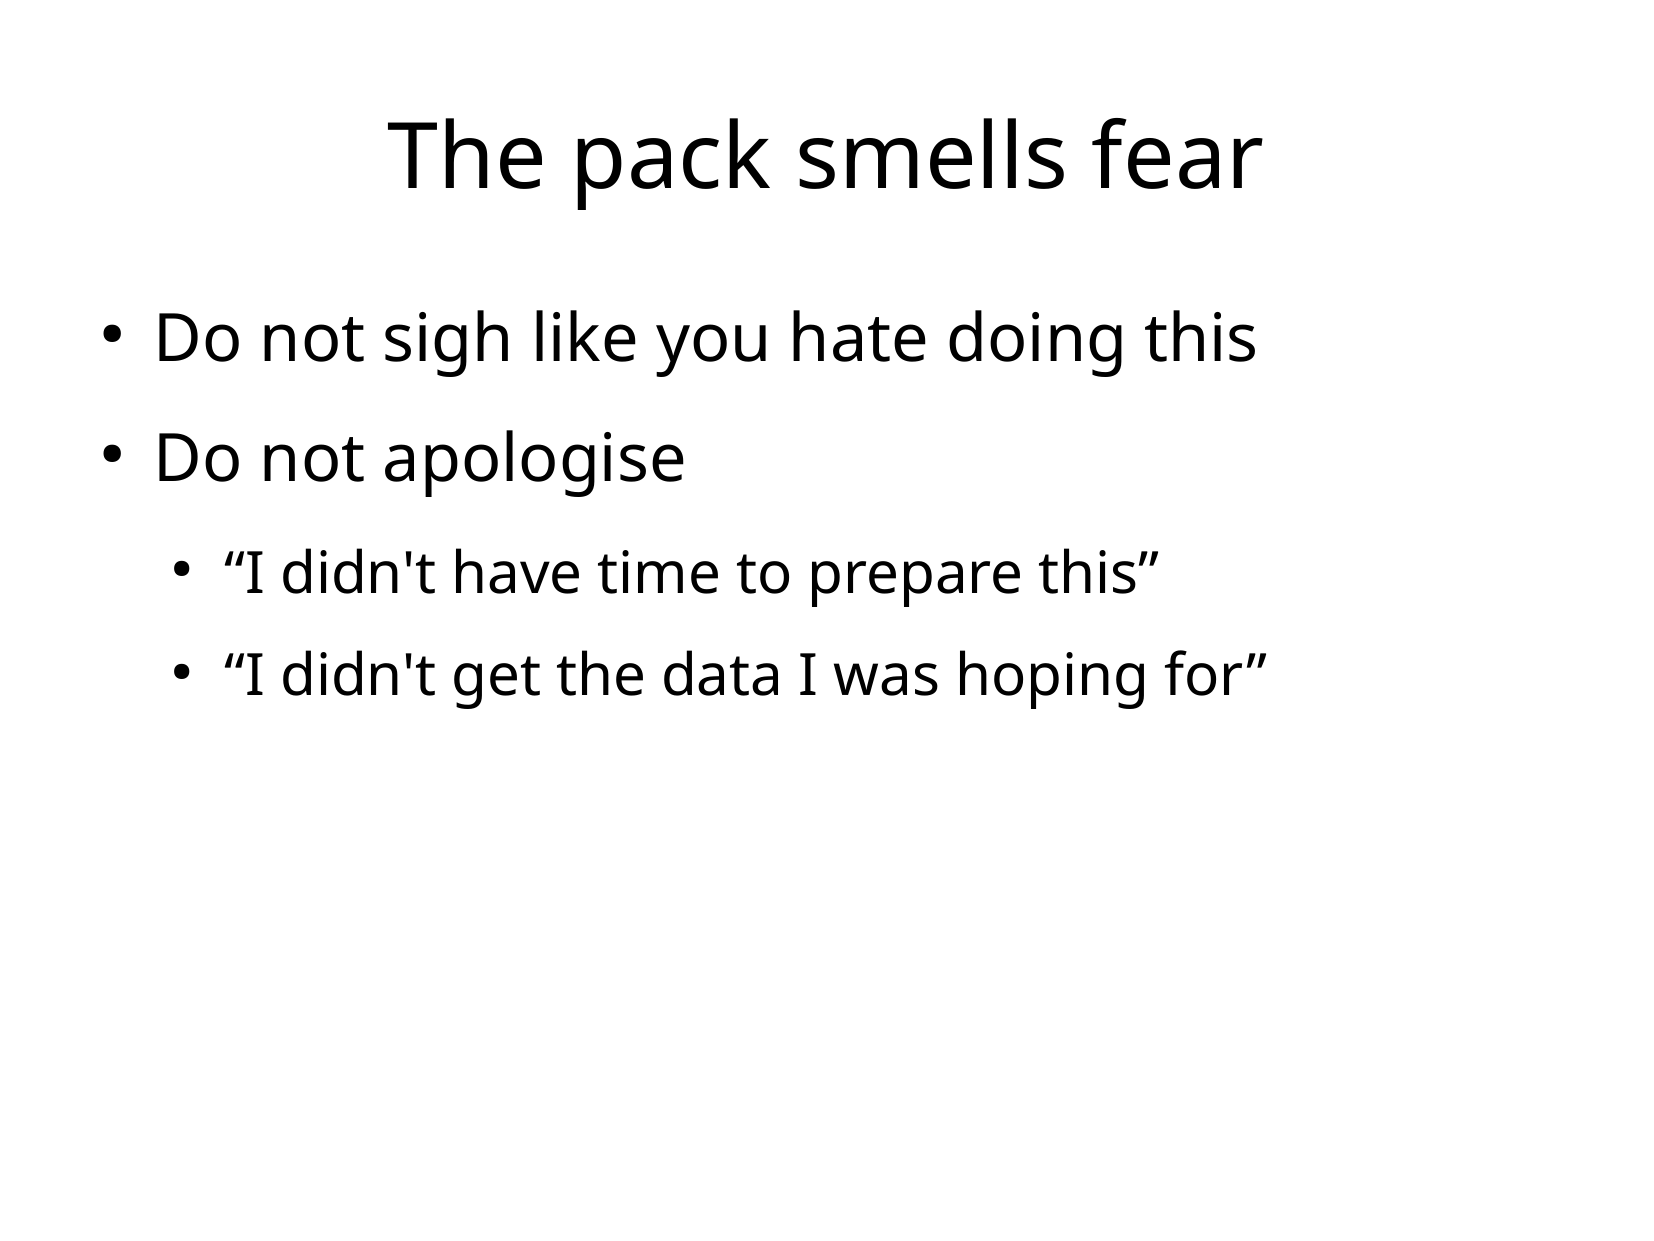

# The pack smells fear
Do not sigh like you hate doing this
Do not apologise
“I didn't have time to prepare this”
“I didn't get the data I was hoping for”